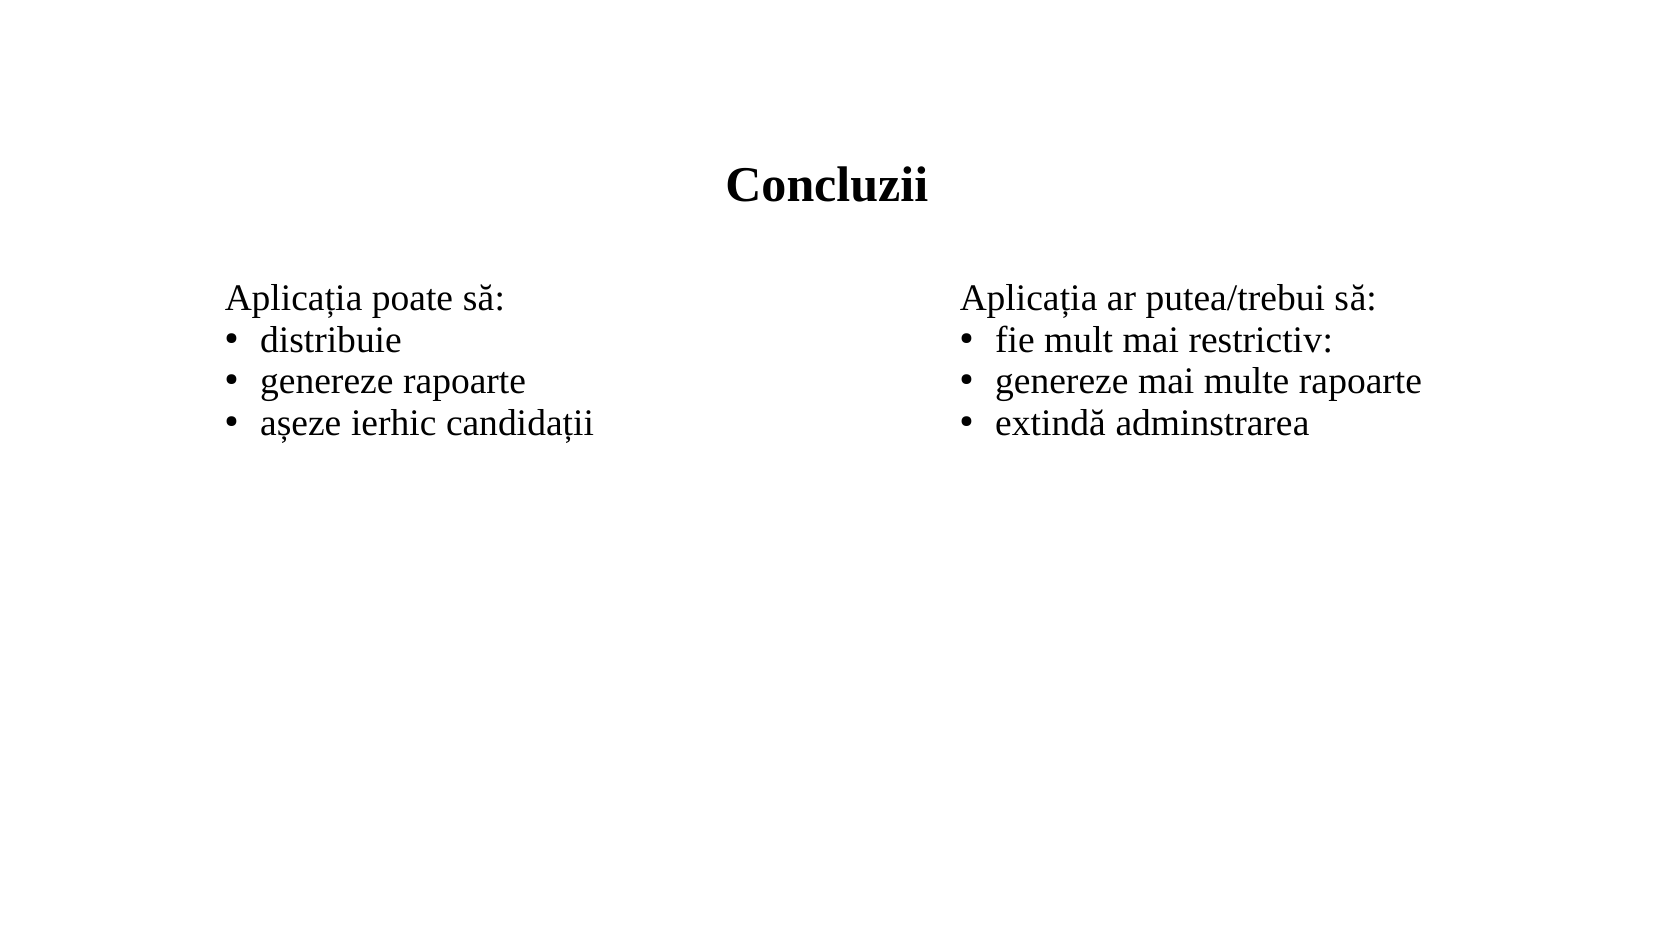

Concluzii
Aplicația poate să:
distribuie
genereze rapoarte
așeze ierhic candidații
Aplicația ar putea/trebui să:
fie mult mai restrictiv:
genereze mai multe rapoarte
extindă adminstrarea